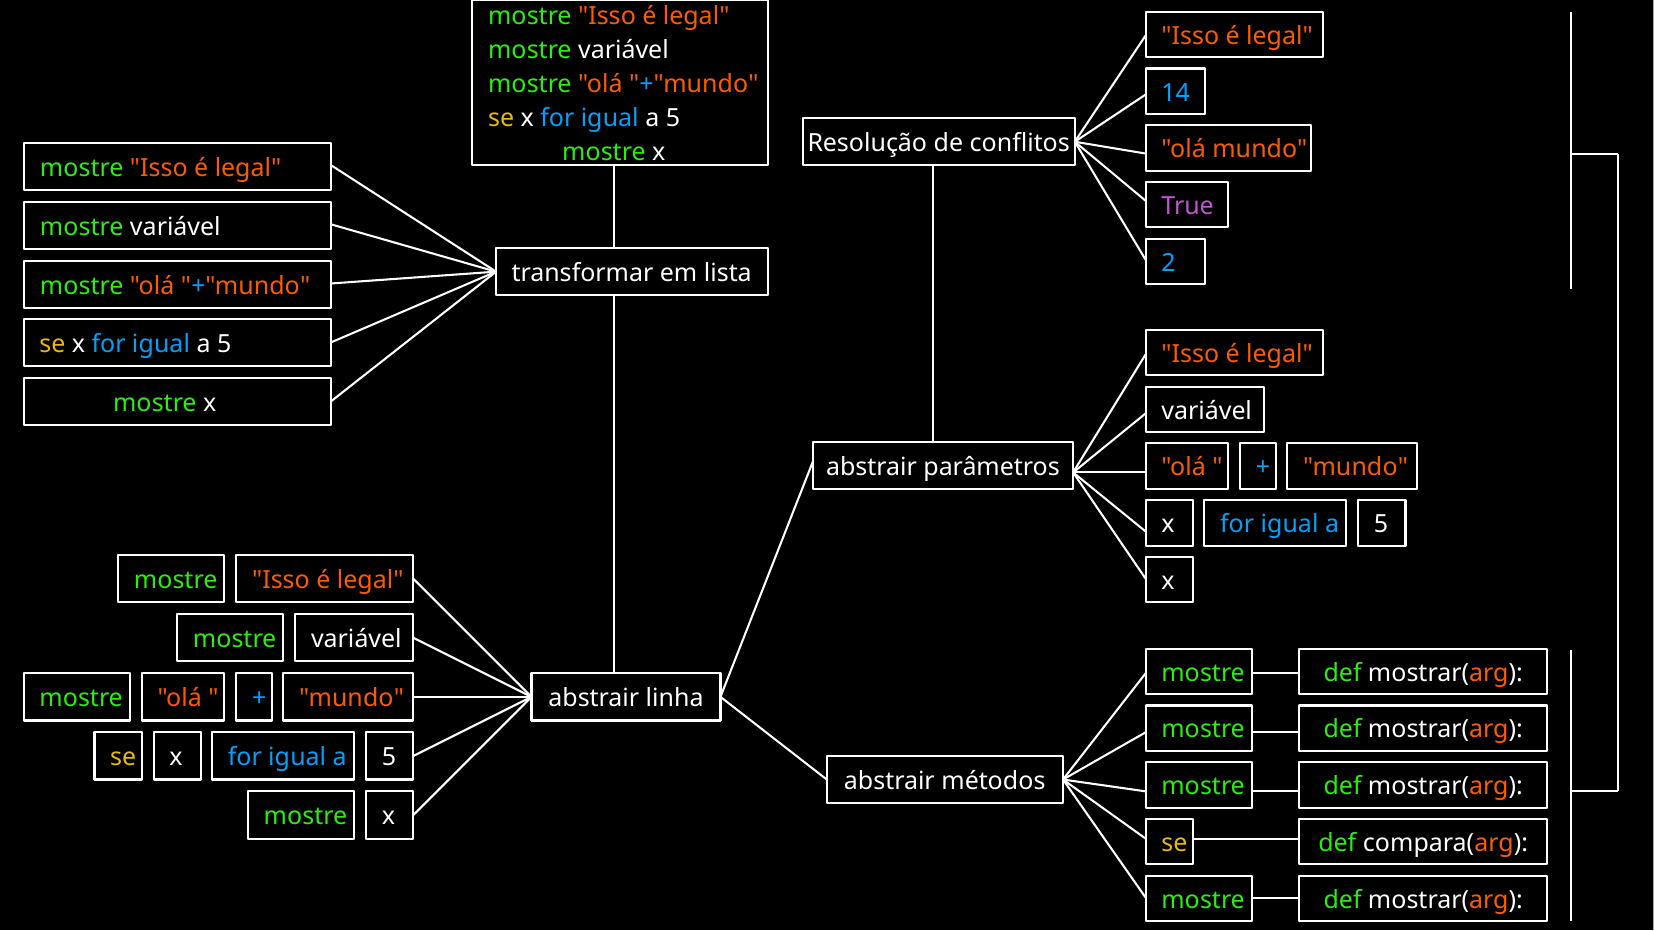

mostre "Isso é legal"
mostre variável
mostre "olá "+"mundo"
se x for igual a 5
	mostre x
"Isso é legal"
14
Resolução de conflitos
"olá mundo"
mostre "Isso é legal"
True
mostre variável
2
transformar em lista
mostre "olá "+"mundo"
se x for igual a 5
"Isso é legal"
	mostre x
variável
abstrair parâmetros
"olá "
+
"mundo"
x
for igual a
5
mostre
"Isso é legal"
x
mostre
variável
mostre
def mostrar(arg):
mostre
"olá "
+
"mundo"
abstrair linha
mostre
def mostrar(arg):
se
x
for igual a
5
abstrair métodos
mostre
def mostrar(arg):
mostre
x
se
def compara(arg):
mostre
def mostrar(arg):